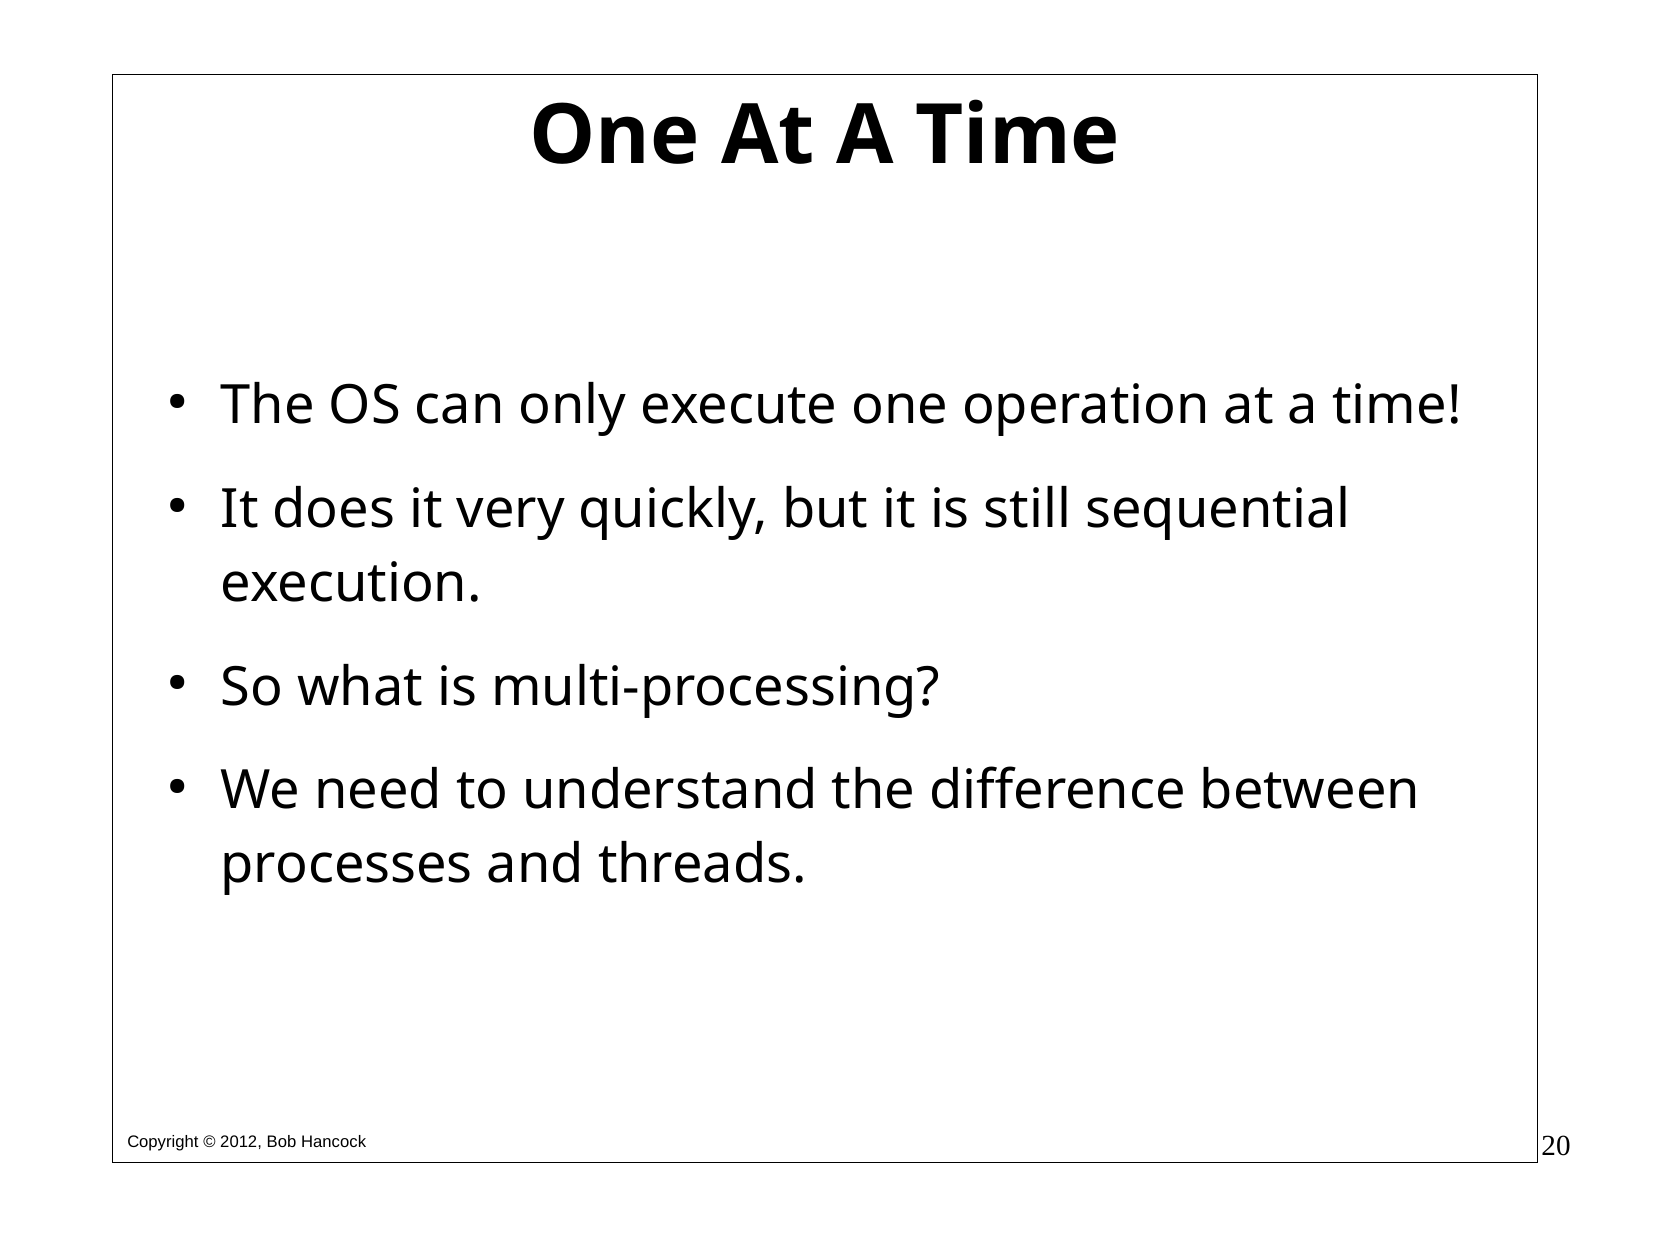

# One At A Time
The OS can only execute one operation at a time!
It does it very quickly, but it is still sequential execution.
So what is multi-processing?
We need to understand the difference between processes and threads.
Copyright © 2012, Bob Hancock
20